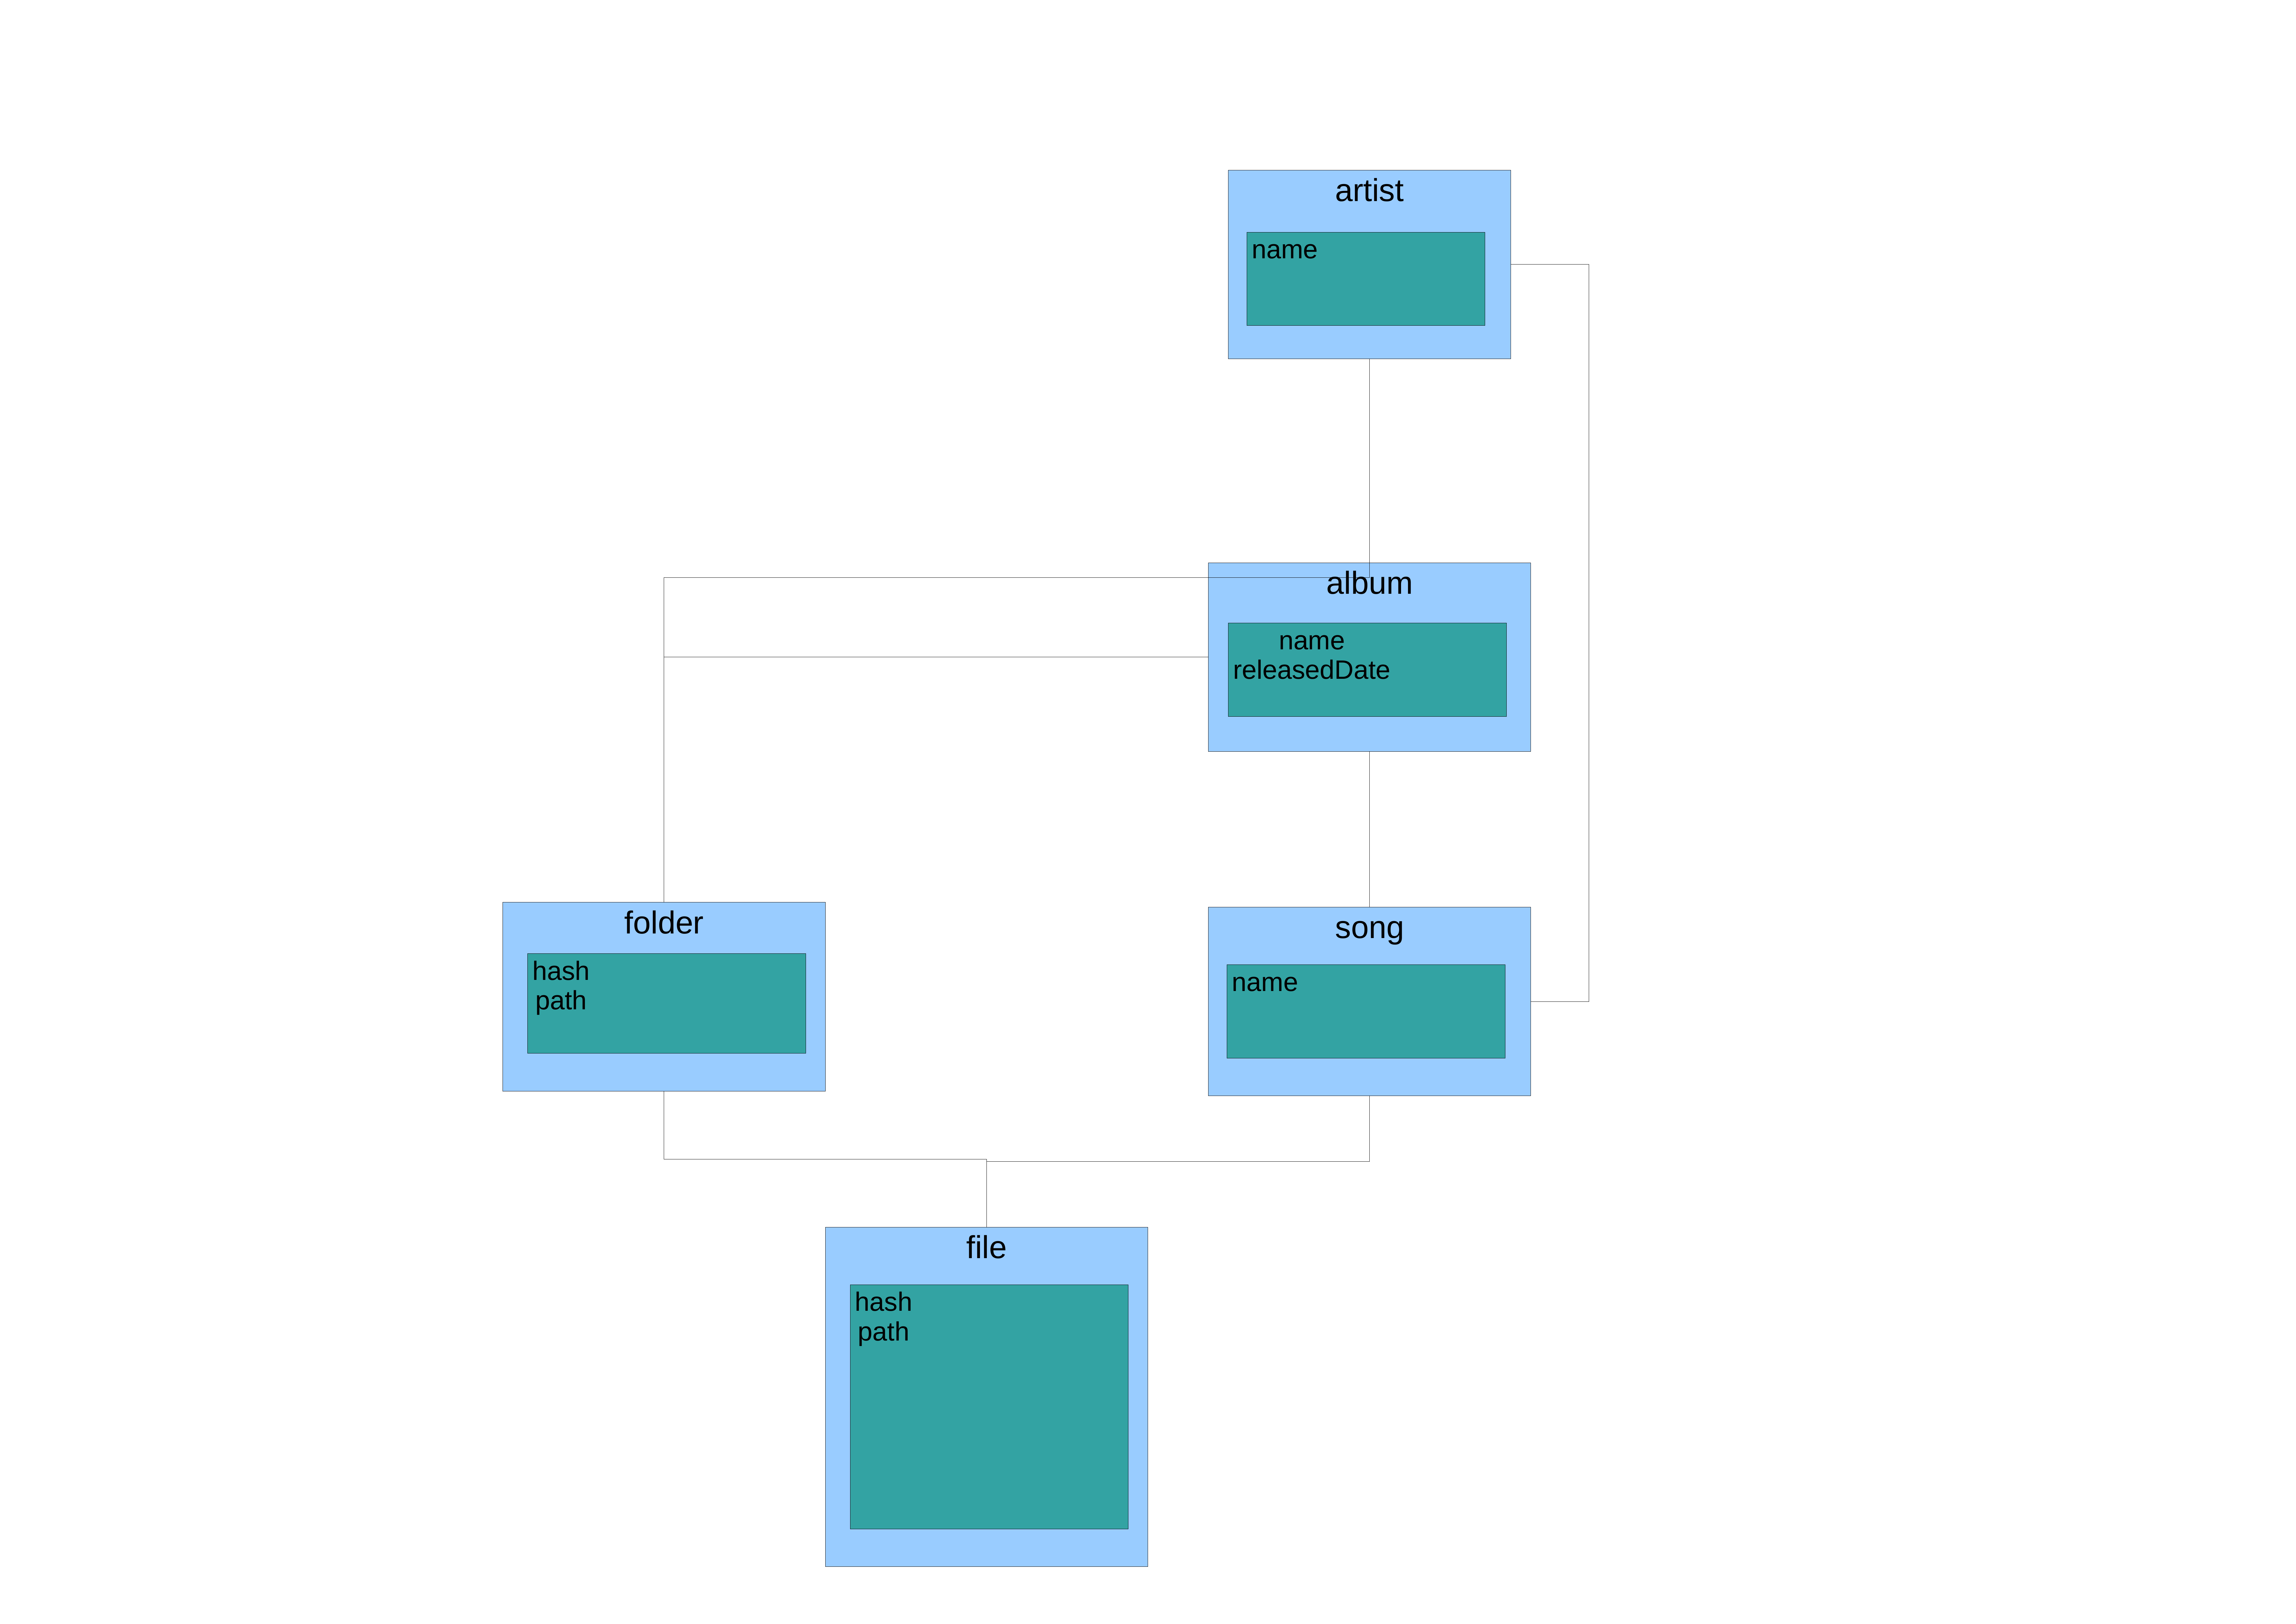

artist
name
album
name
releasedDate
folder
song
hash
path
name
file
hash
path